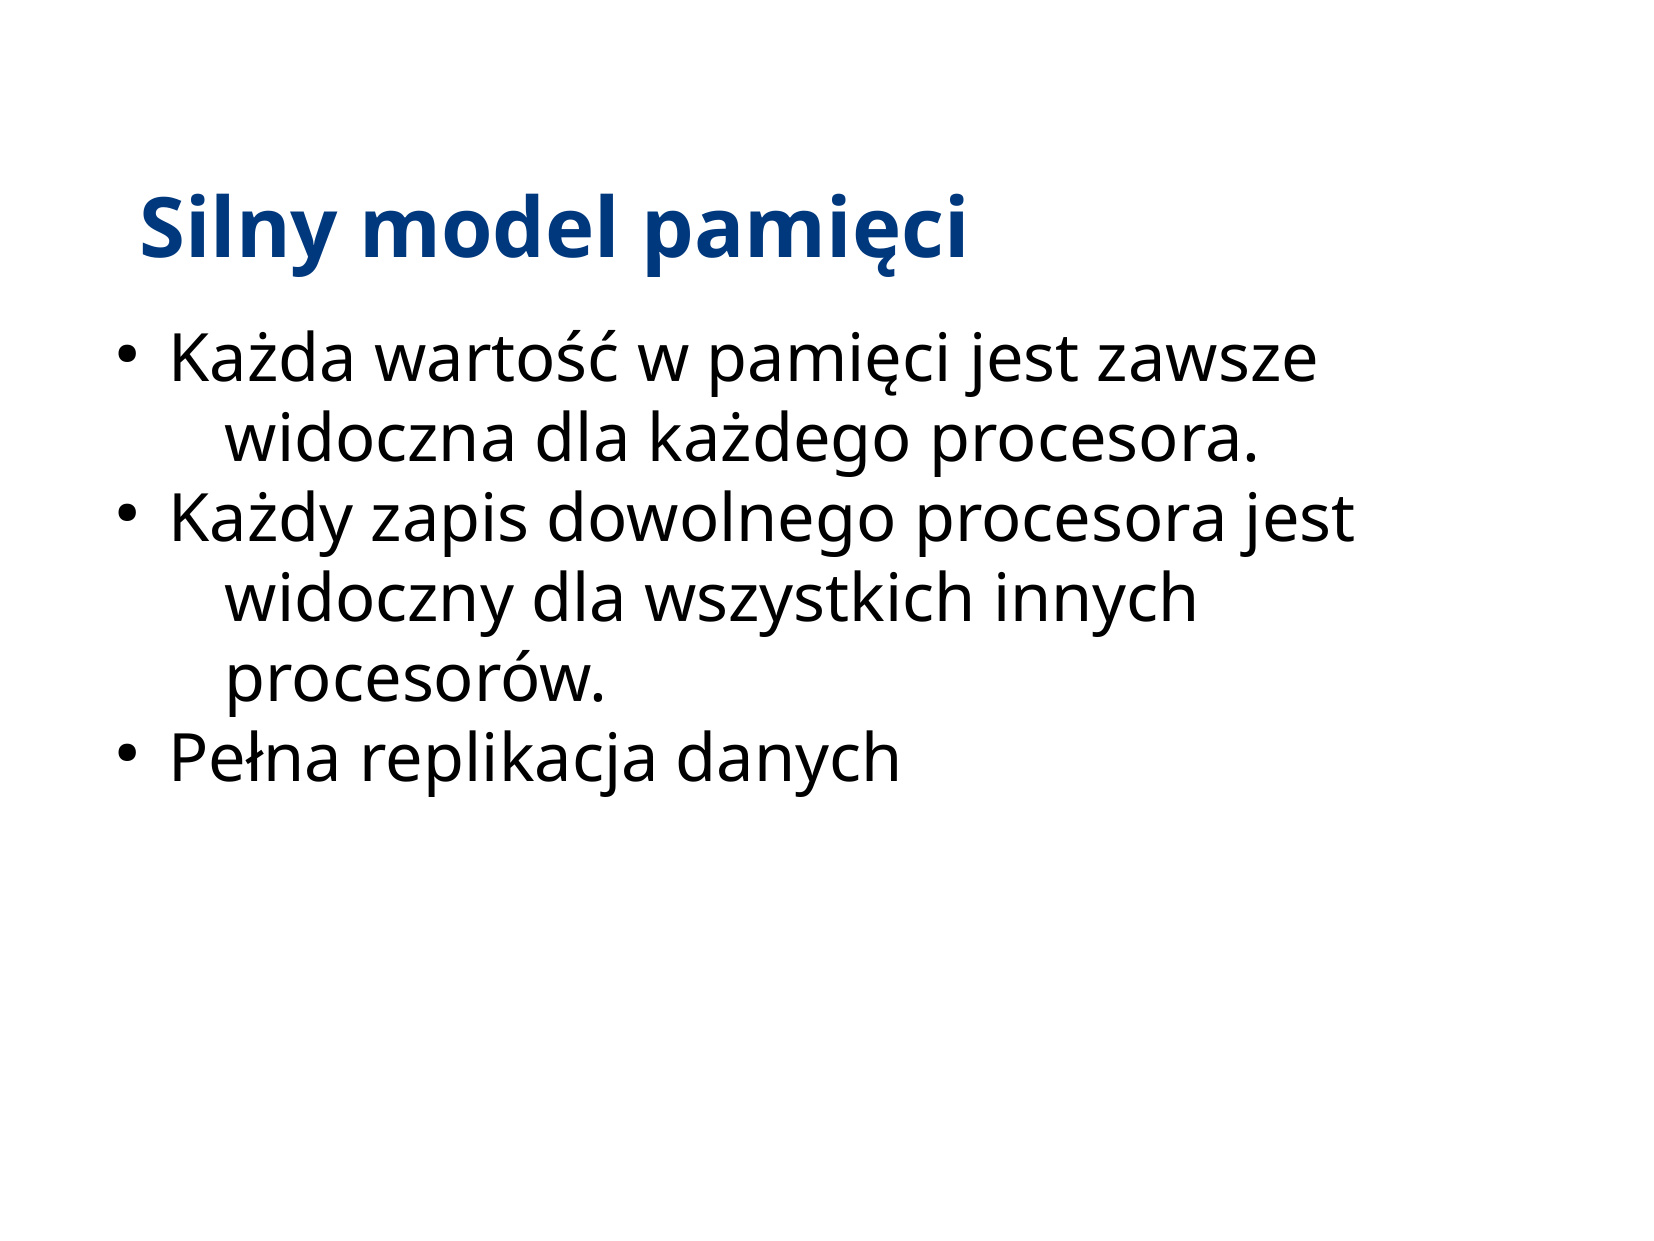

Silny model pamięci
# Każda wartość w pamięci jest zawsze widoczna dla każdego procesora.
Każdy zapis dowolnego procesora jest widoczny dla wszystkich innych procesorów.
Pełna replikacja danych